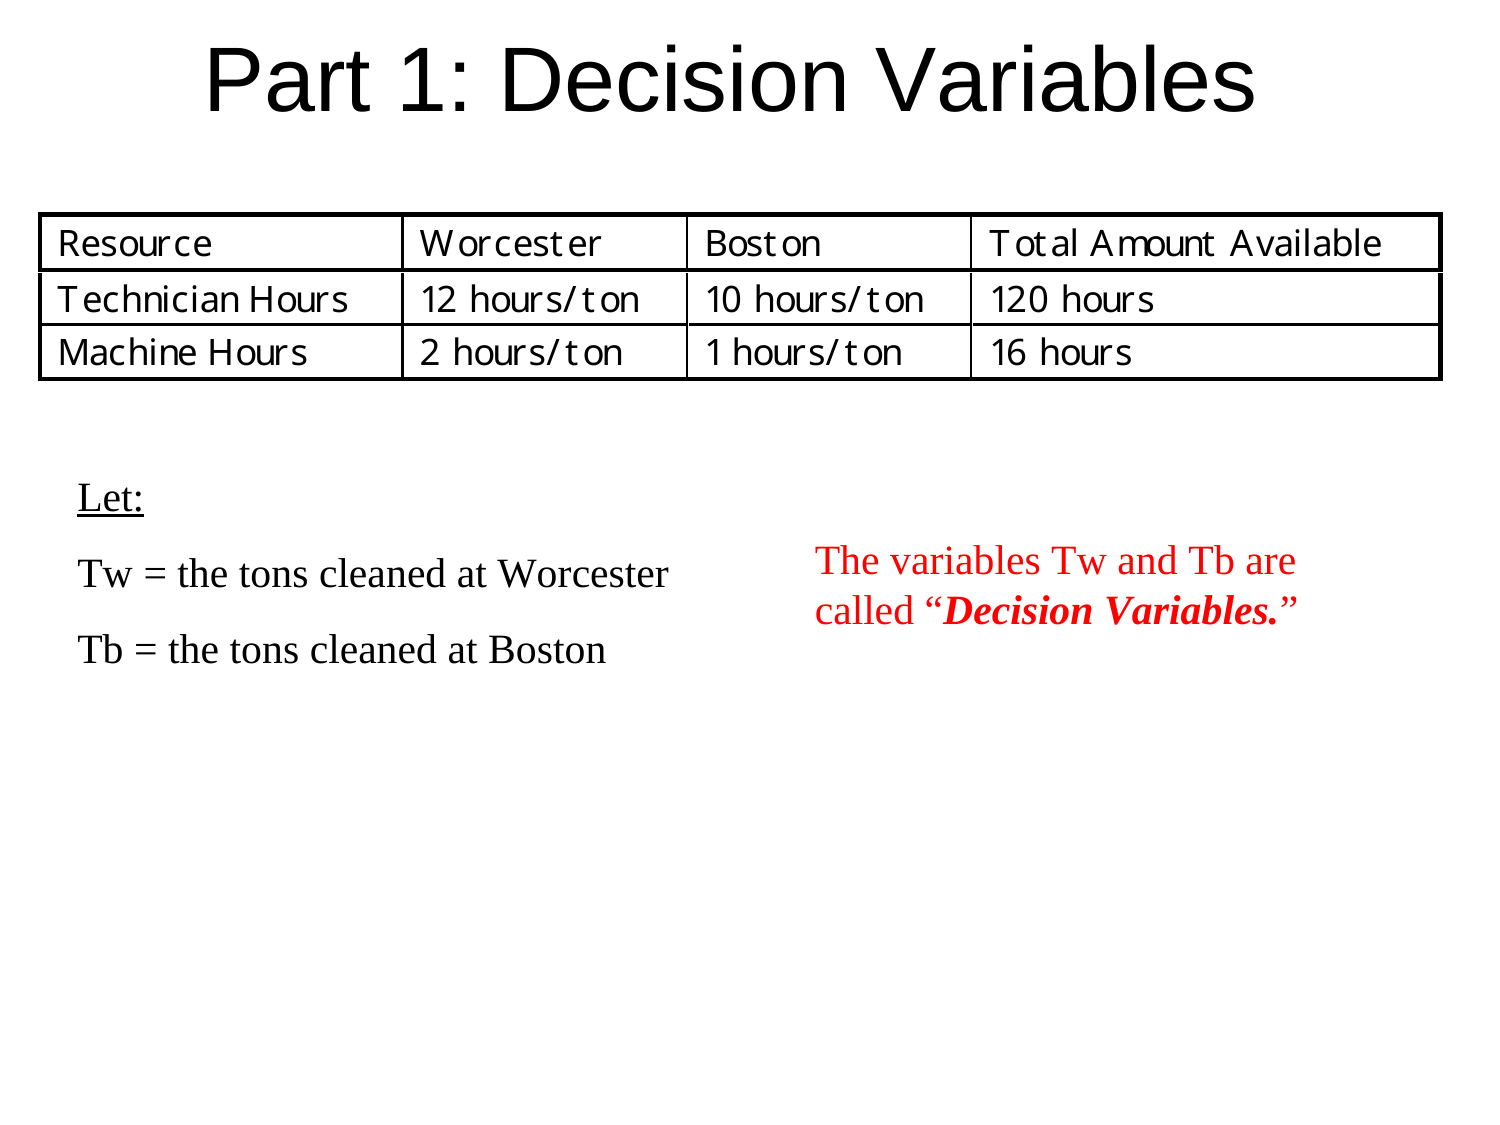

Part 1: Decision Variables
Let:
Tw = the tons cleaned at Worcester
Tb = the tons cleaned at Boston
The variables Tw and Tb are called “Decision Variables.”